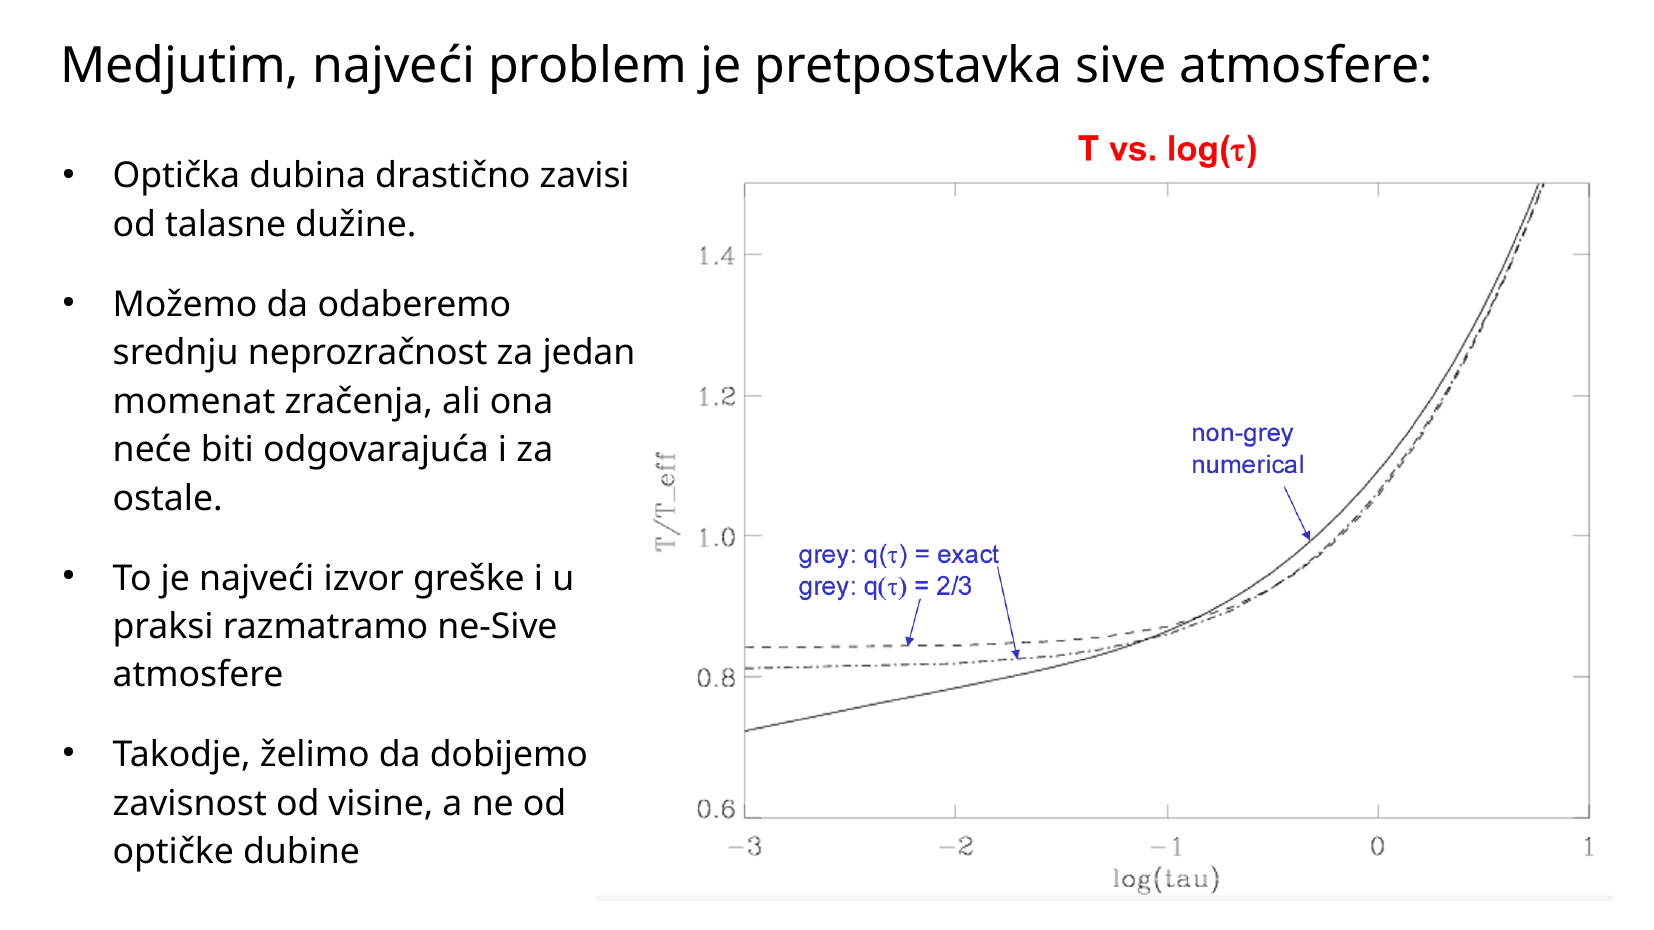

# Medjutim, najveći problem je pretpostavka sive atmosfere:
Optička dubina drastično zavisi od talasne dužine.
Možemo da odaberemo srednju neprozračnost za jedan momenat zračenja, ali ona neće biti odgovarajuća i za ostale.
To je najveći izvor greške i u praksi razmatramo ne-Sive atmosfere
Takodje, želimo da dobijemo zavisnost od visine, a ne od optičke dubine